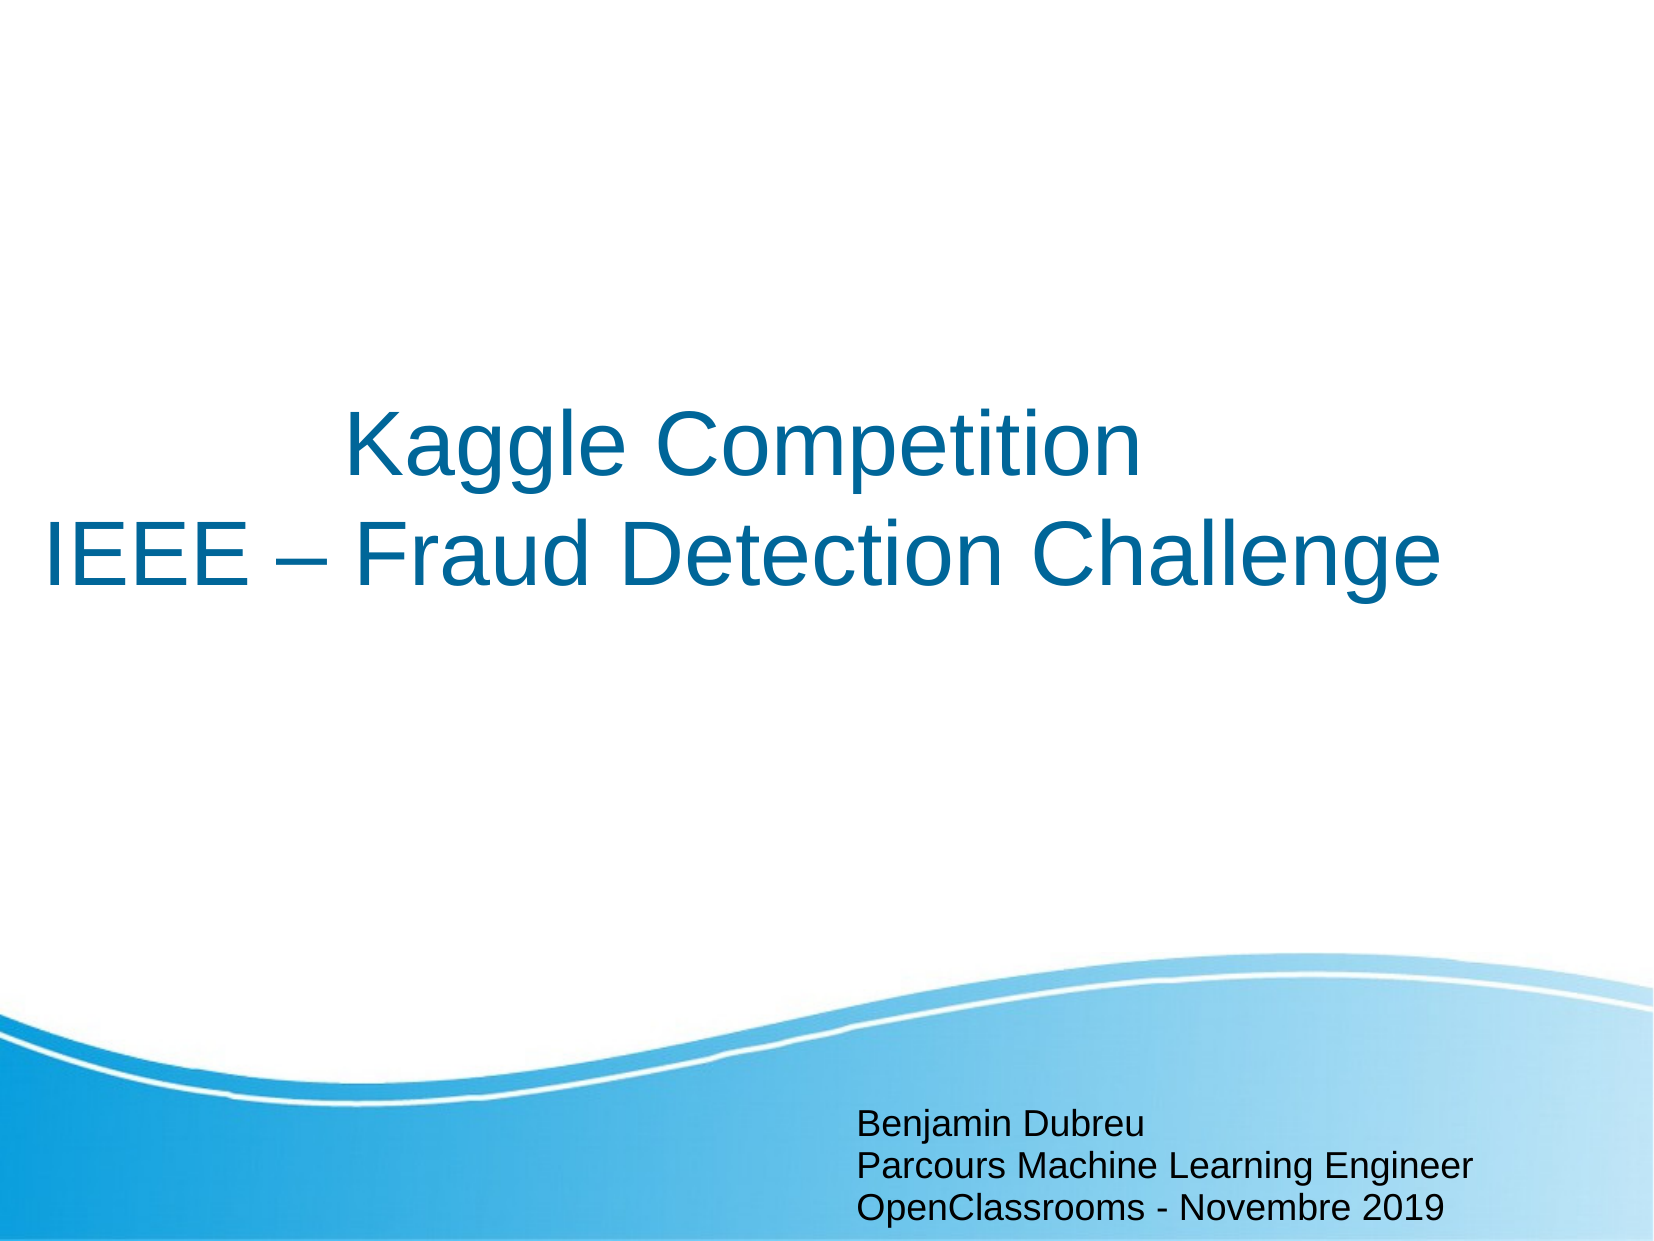

# Kaggle Competition IEEE – Fraud Detection Challenge
Benjamin Dubreu
Parcours Machine Learning Engineer
OpenClassrooms - Novembre 2019